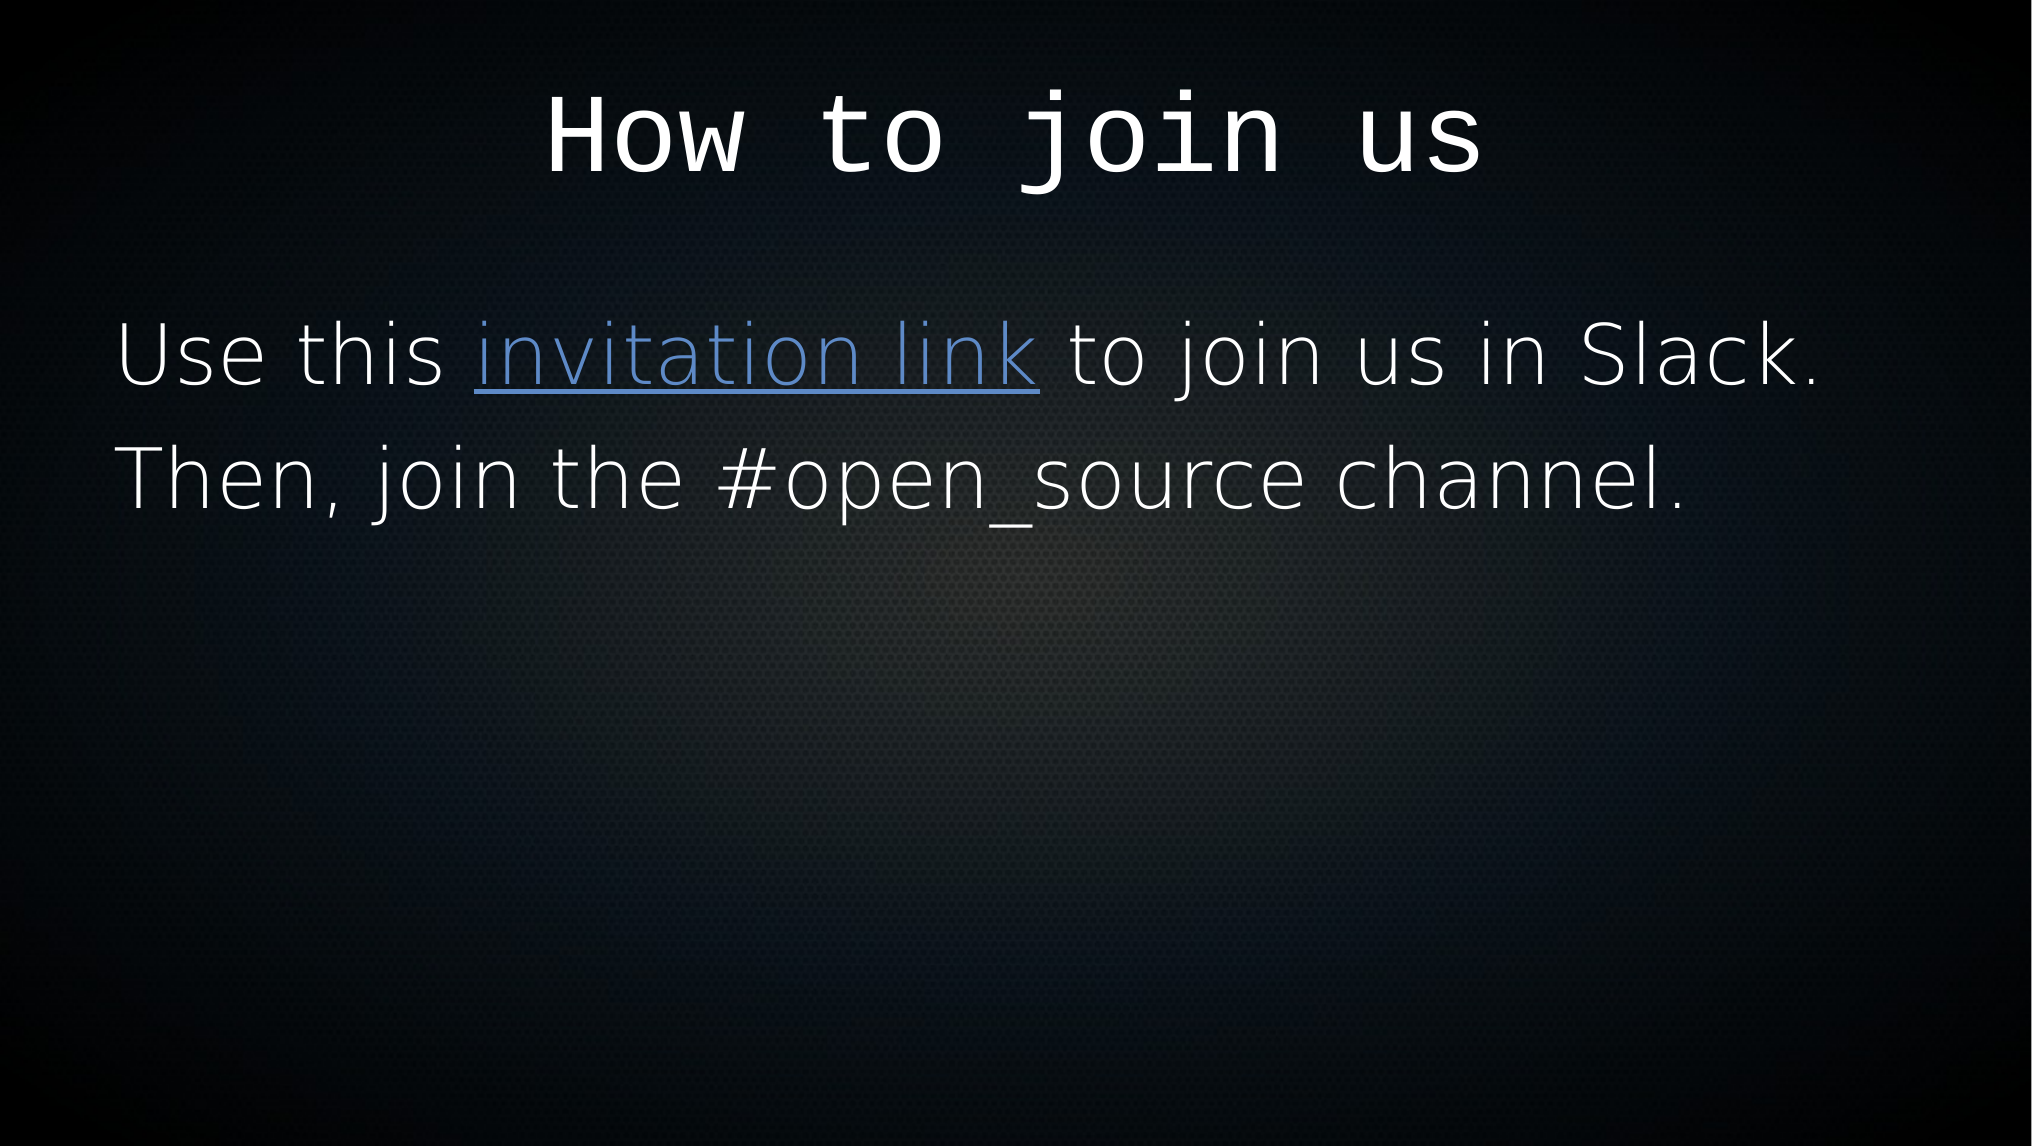

# How to join us
Use this invitation link to join us in Slack.
Then, join the #open_source channel.